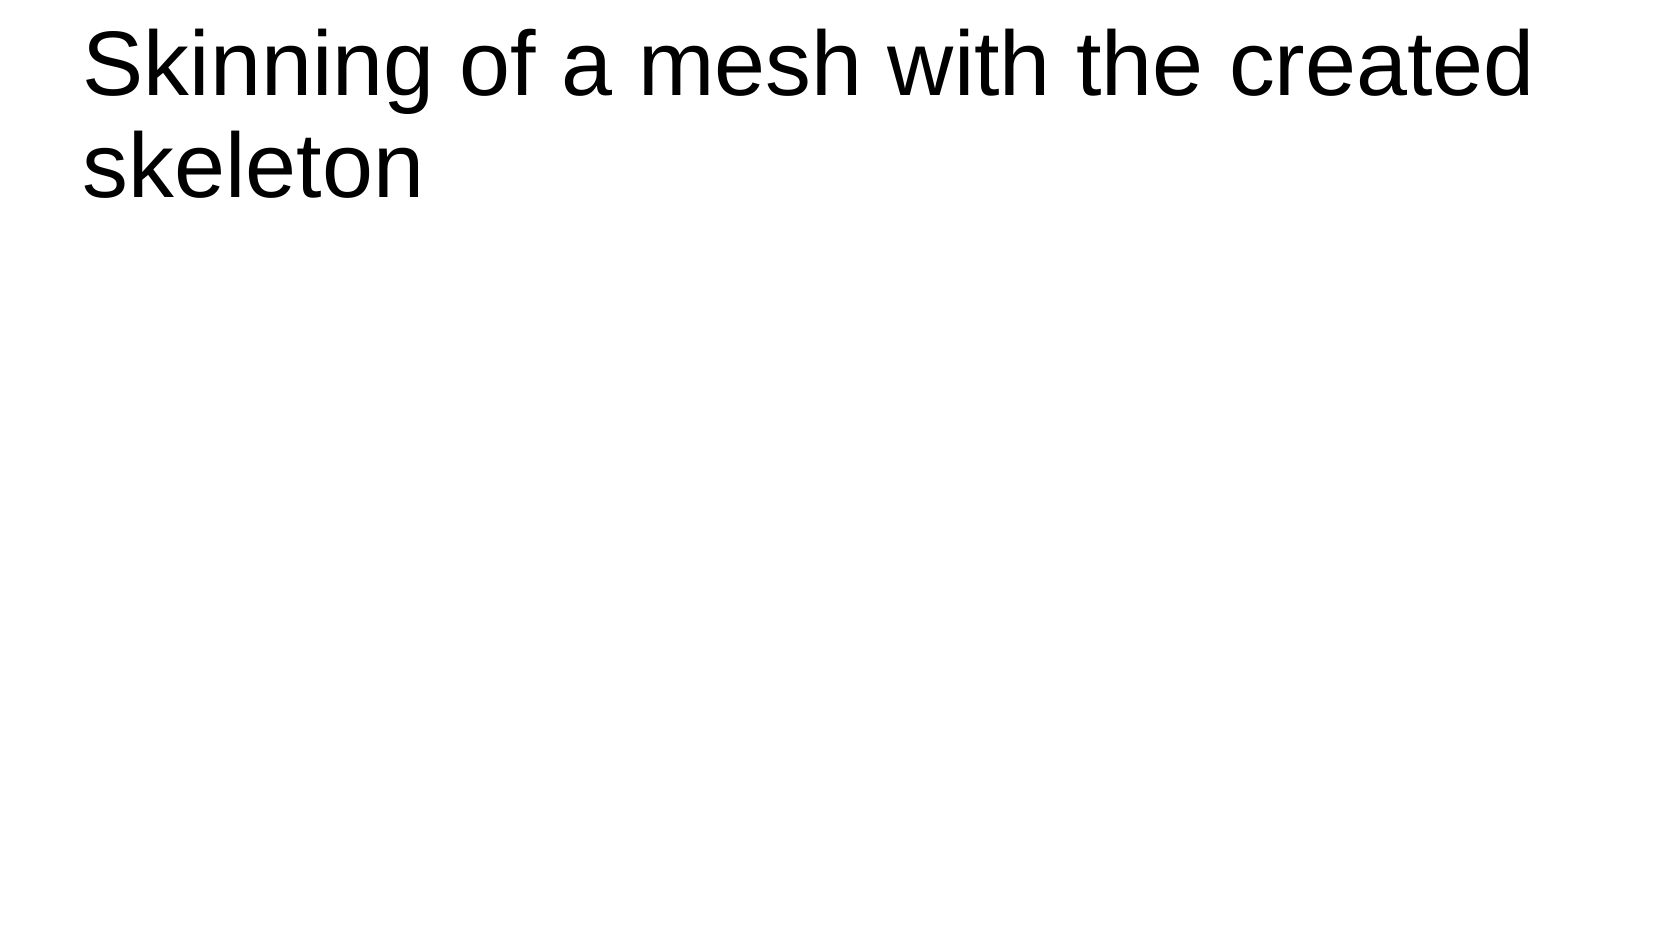

# Skinning of a mesh with the created skeleton